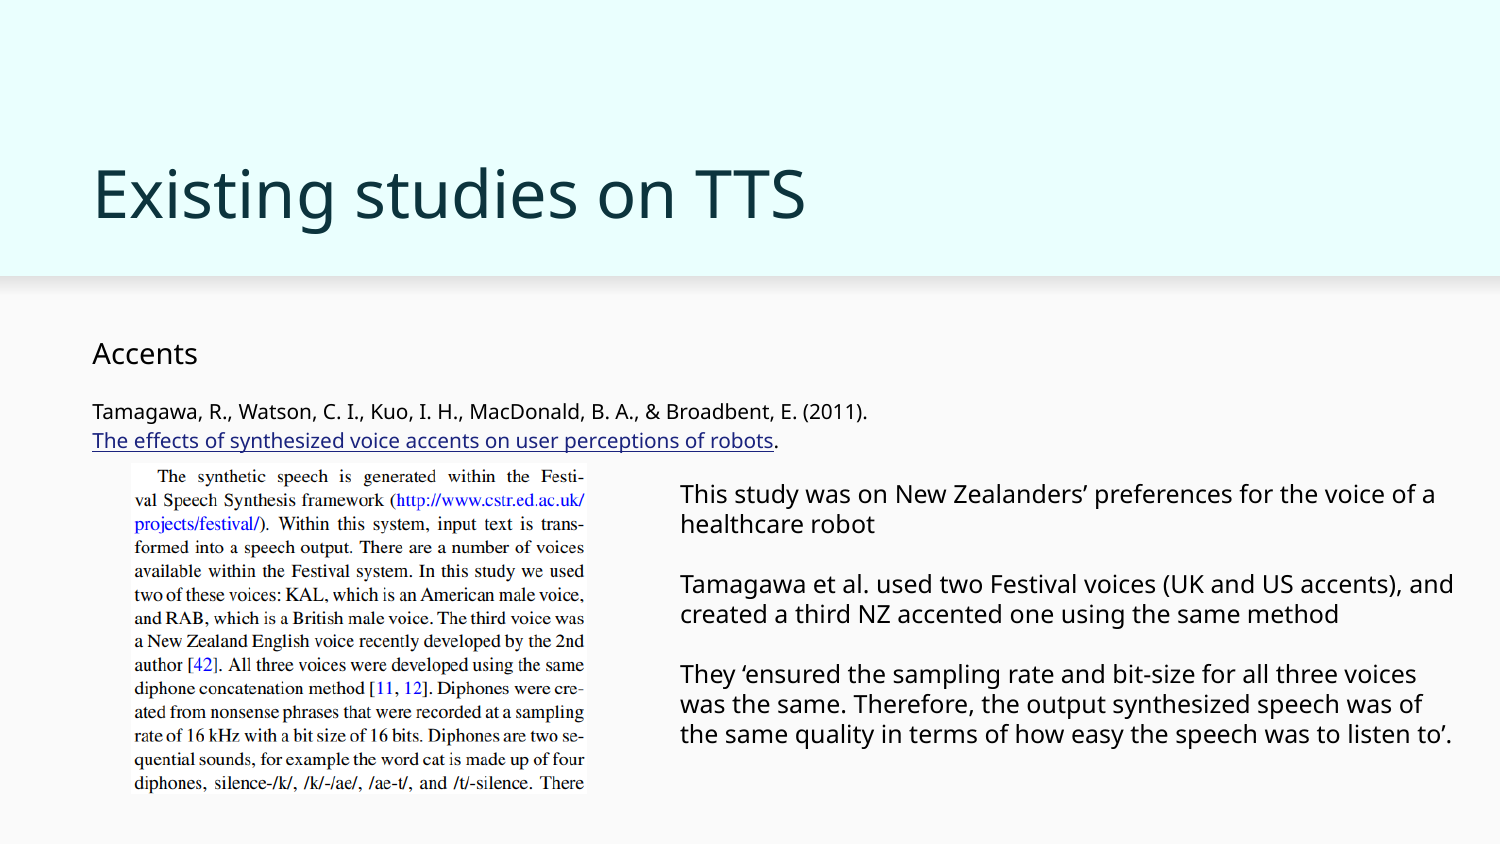

# Existing studies on TTS
Accents
Tamagawa, R., Watson, C. I., Kuo, I. H., MacDonald, B. A., & Broadbent, E. (2011). The effects of synthesized voice accents on user perceptions of robots.
This study was on New Zealanders’ preferences for the voice of a healthcare robot
Tamagawa et al. used two Festival voices (UK and US accents), and created a third NZ accented one using the same method
They ‘ensured the sampling rate and bit-size for all three voices was the same. Therefore, the output synthesized speech was of the same quality in terms of how easy the speech was to listen to’.